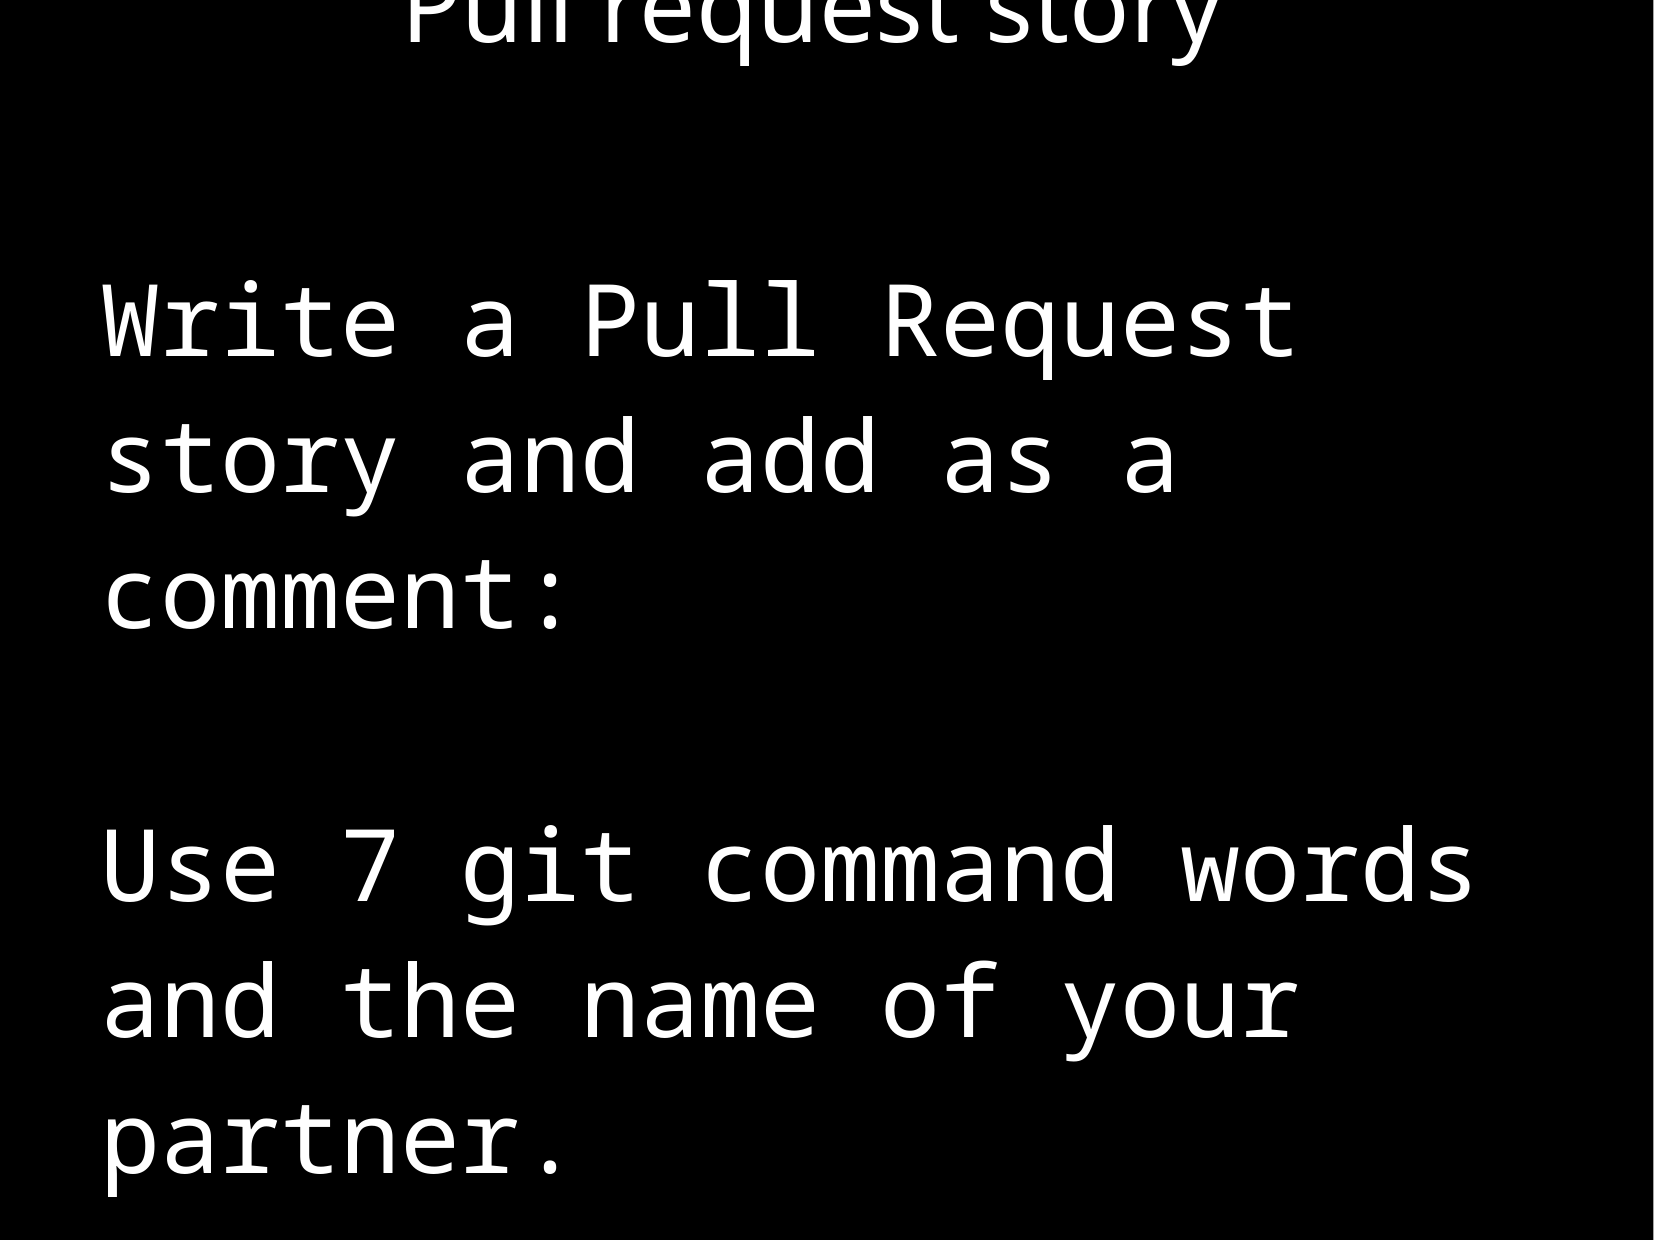

# Pull request story
Write a Pull Request story and add as a comment:
Use 7 git command words and the name of your partner.